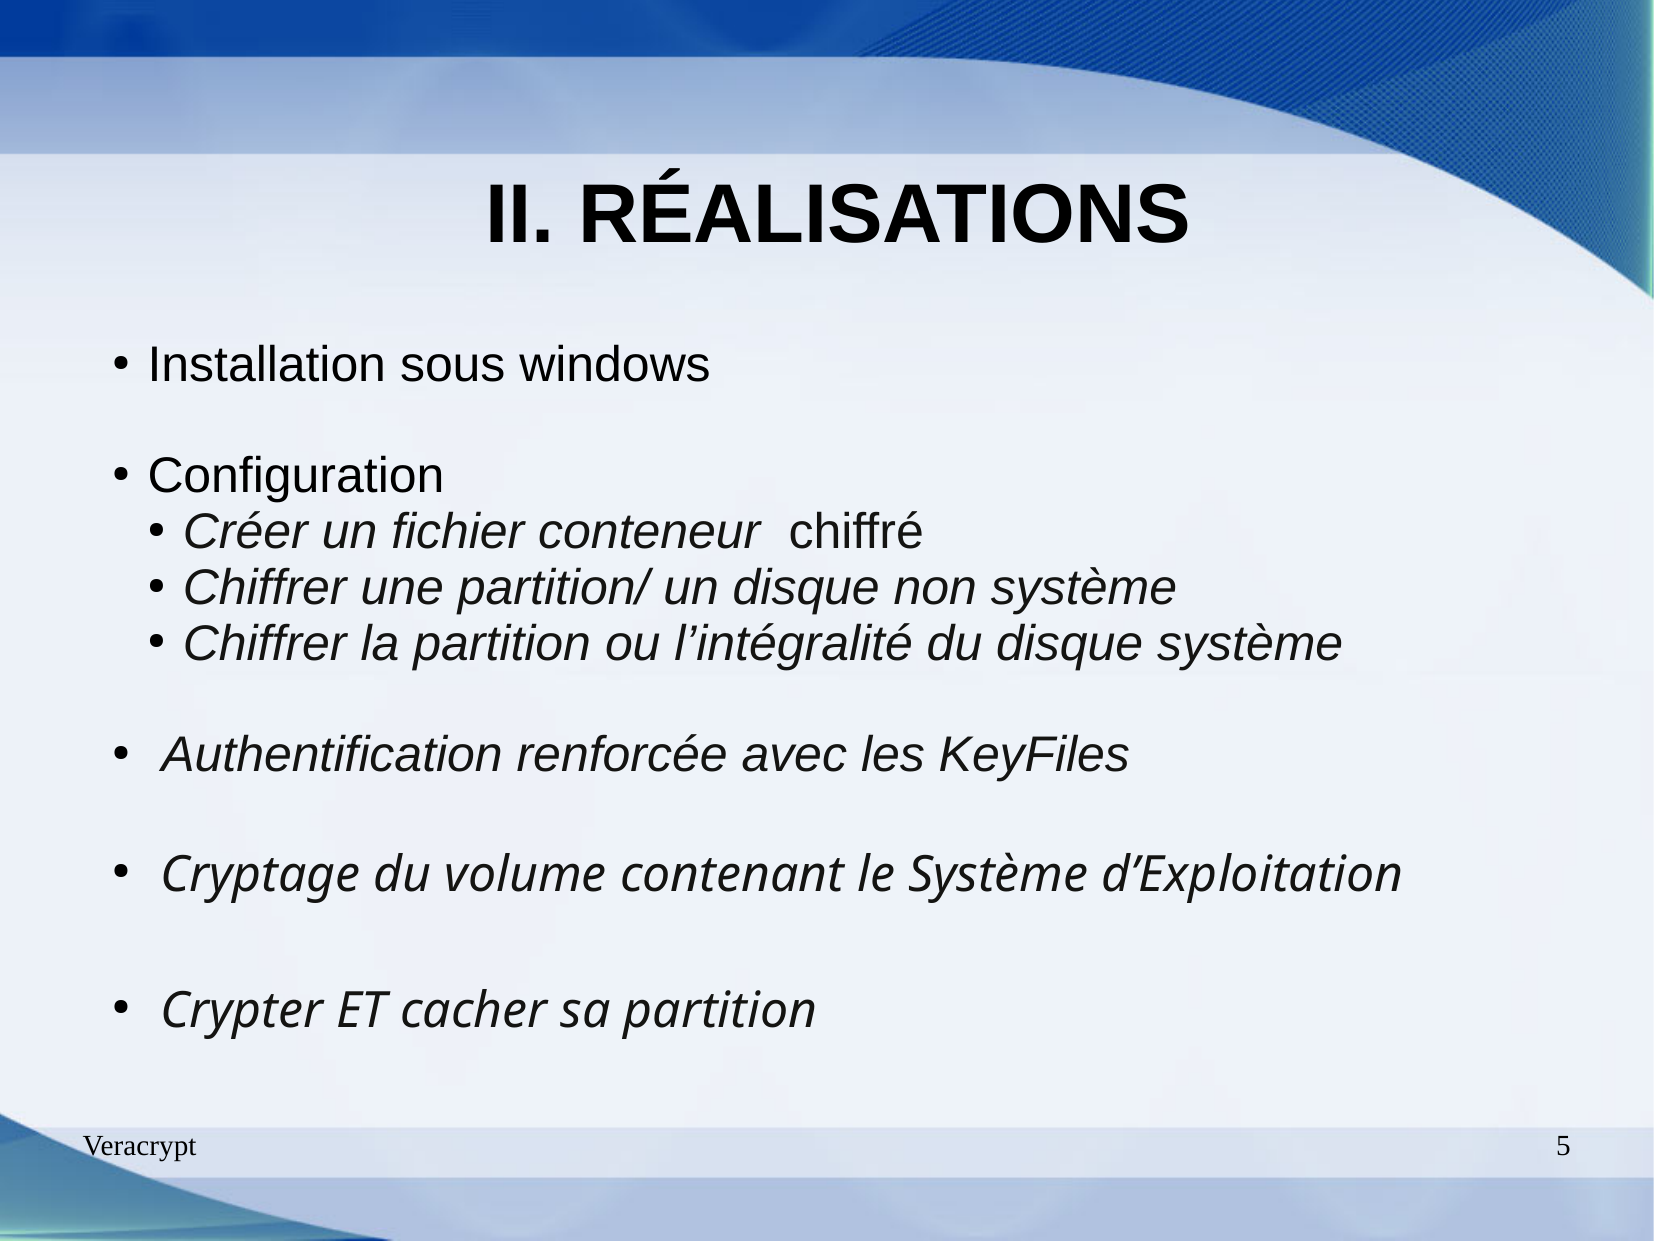

II. RÉALISATIONS
Installation sous windows
Configuration
Créer un fichier conteneur  chiffré
Chiffrer une partition/ un disque non système
Chiffrer la partition ou l’intégralité du disque système
 Authentification renforcée avec les KeyFiles
 Cryptage du volume contenant le Système d’Exploitation
 Crypter ET cacher sa partition
Veracrypt
5